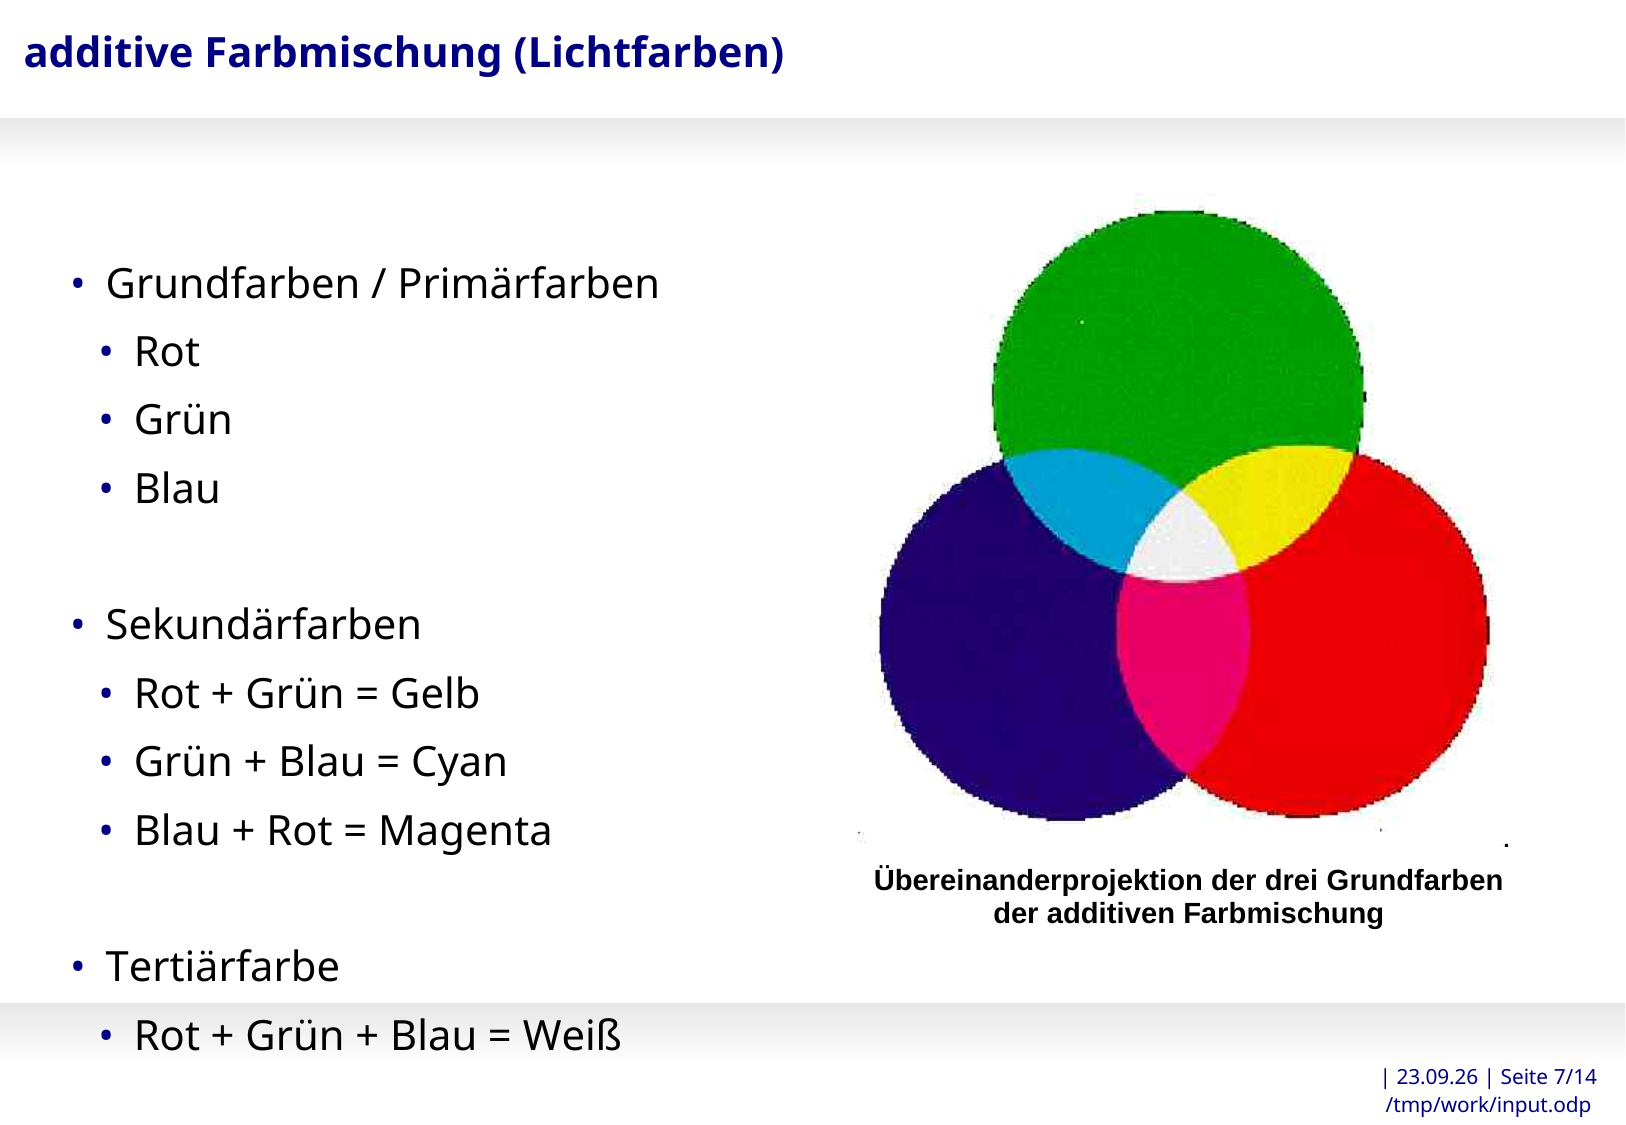

# additive Farbmischung (Lichtfarben)
Übereinanderprojektion der drei Grundfarben der additiven Farbmischung
Grundfarben / Primärfarben
Rot
Grün
Blau
Sekundärfarben
Rot + Grün = Gelb
Grün + Blau = Cyan
Blau + Rot = Magenta
Tertiärfarbe
Rot + Grün + Blau = Weiß